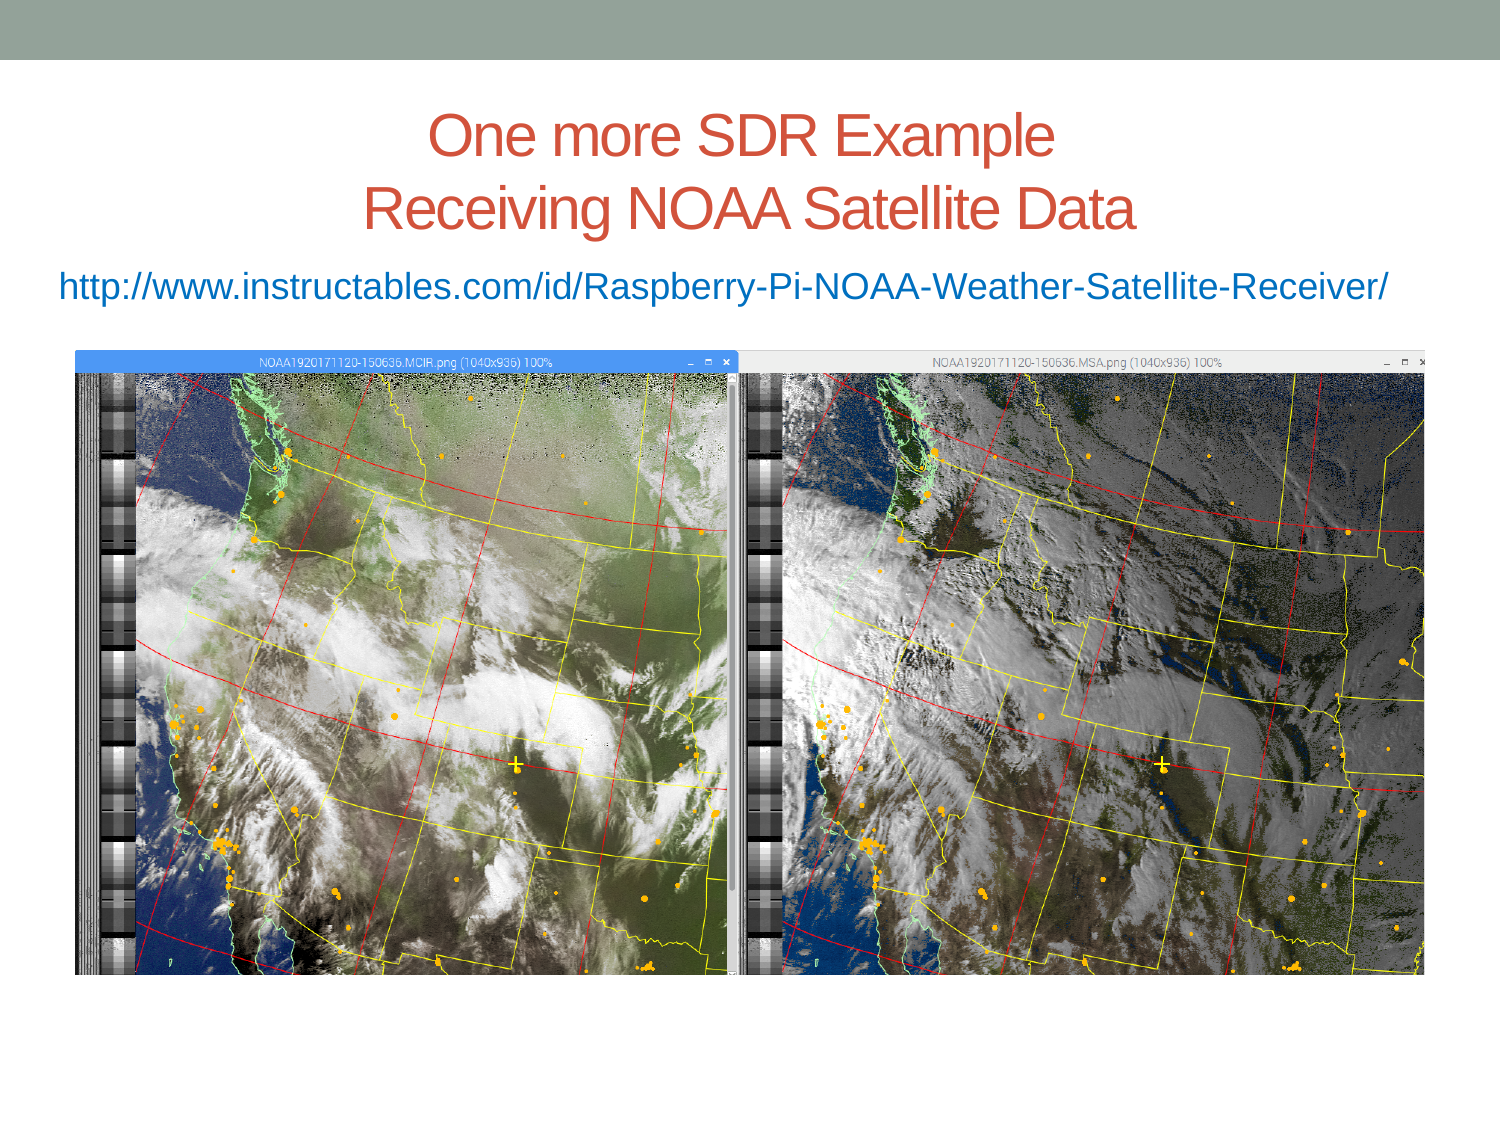

# One more SDR Example Receiving NOAA Satellite Data
http://www.instructables.com/id/Raspberry-Pi-NOAA-Weather-Satellite-Receiver/